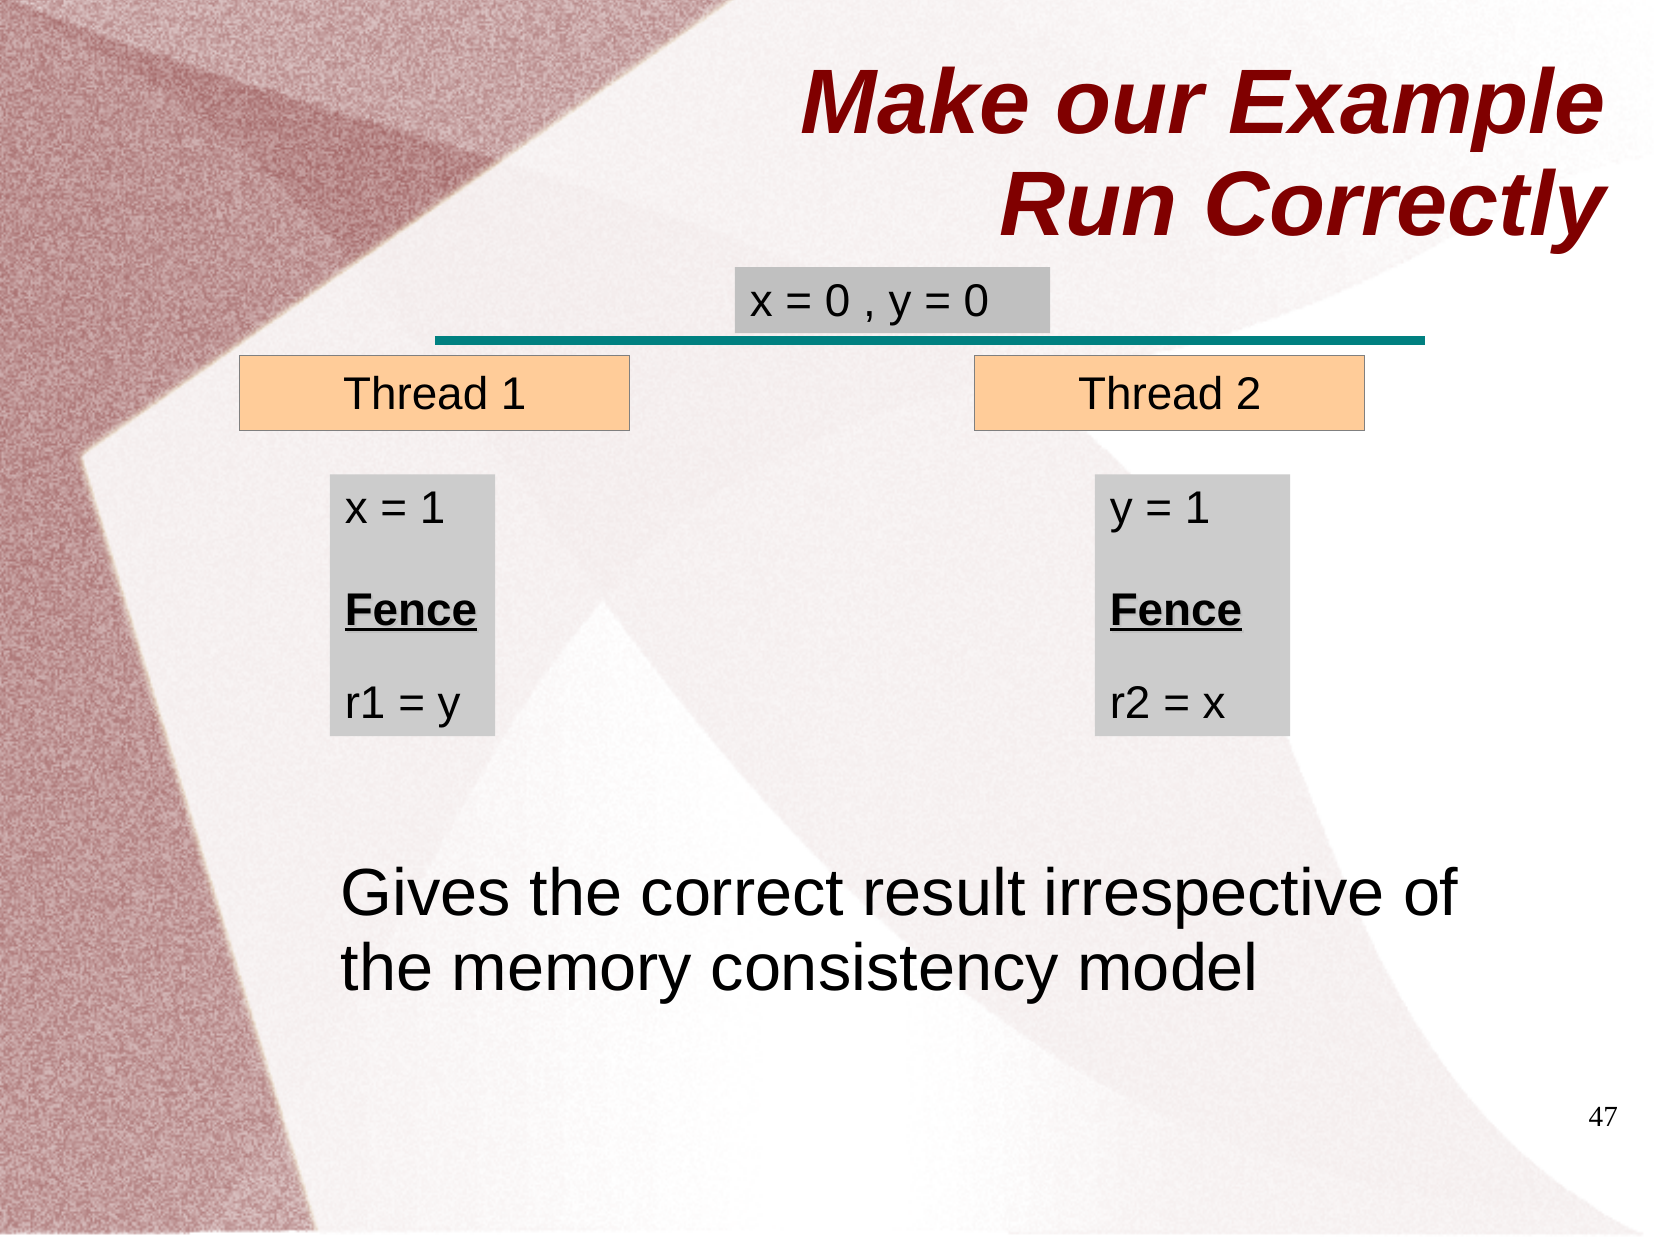

# Make our Example Run Correctly
x = 0 , y = 0
Thread 1
Thread 2
x = 1
Fence
r1 = y
y = 1
Fence
r2 = x
Gives the correct result irrespective of the memory consistency model
47